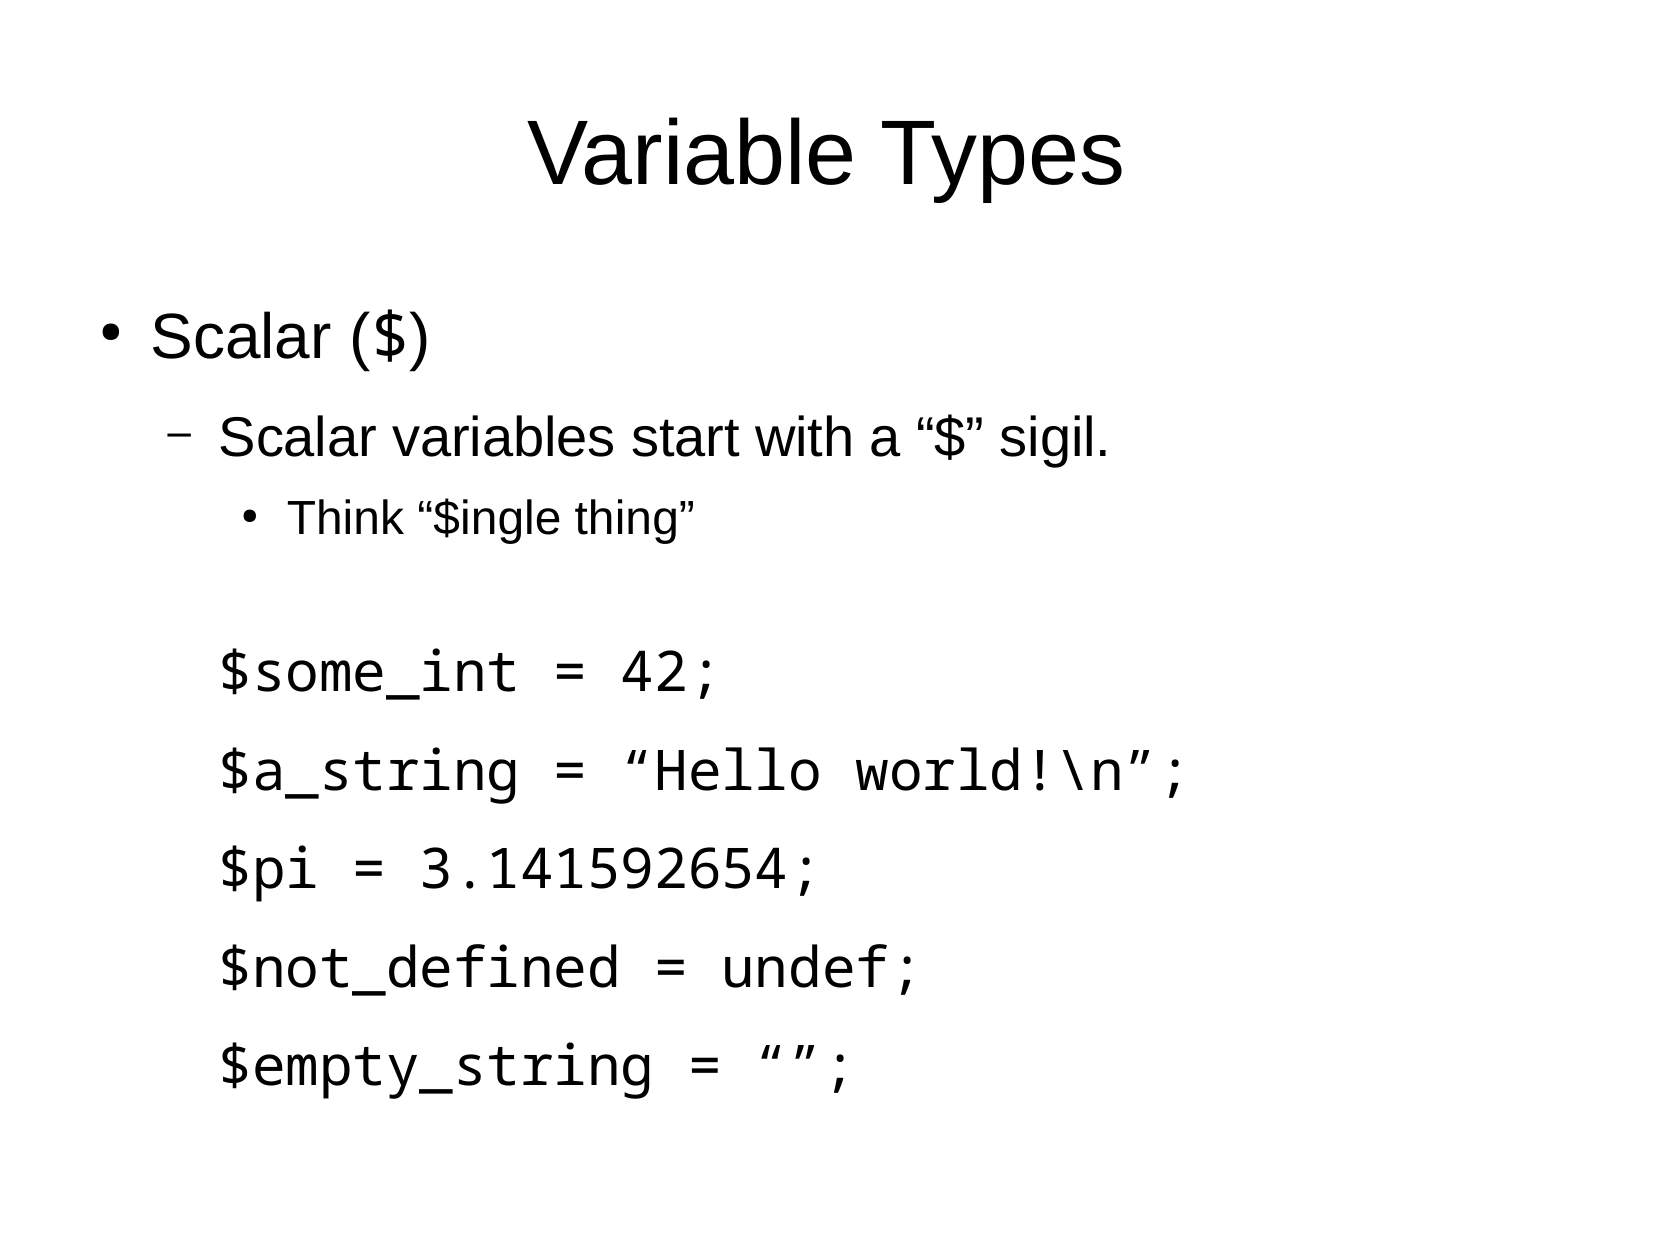

# Variable Types
Scalar ($)
Scalar variables start with a “$” sigil.
Think “$ingle thing”
$some_int = 42;
$a_string = “Hello world!\n”;
$pi = 3.141592654;
$not_defined = undef;
$empty_string = “”;